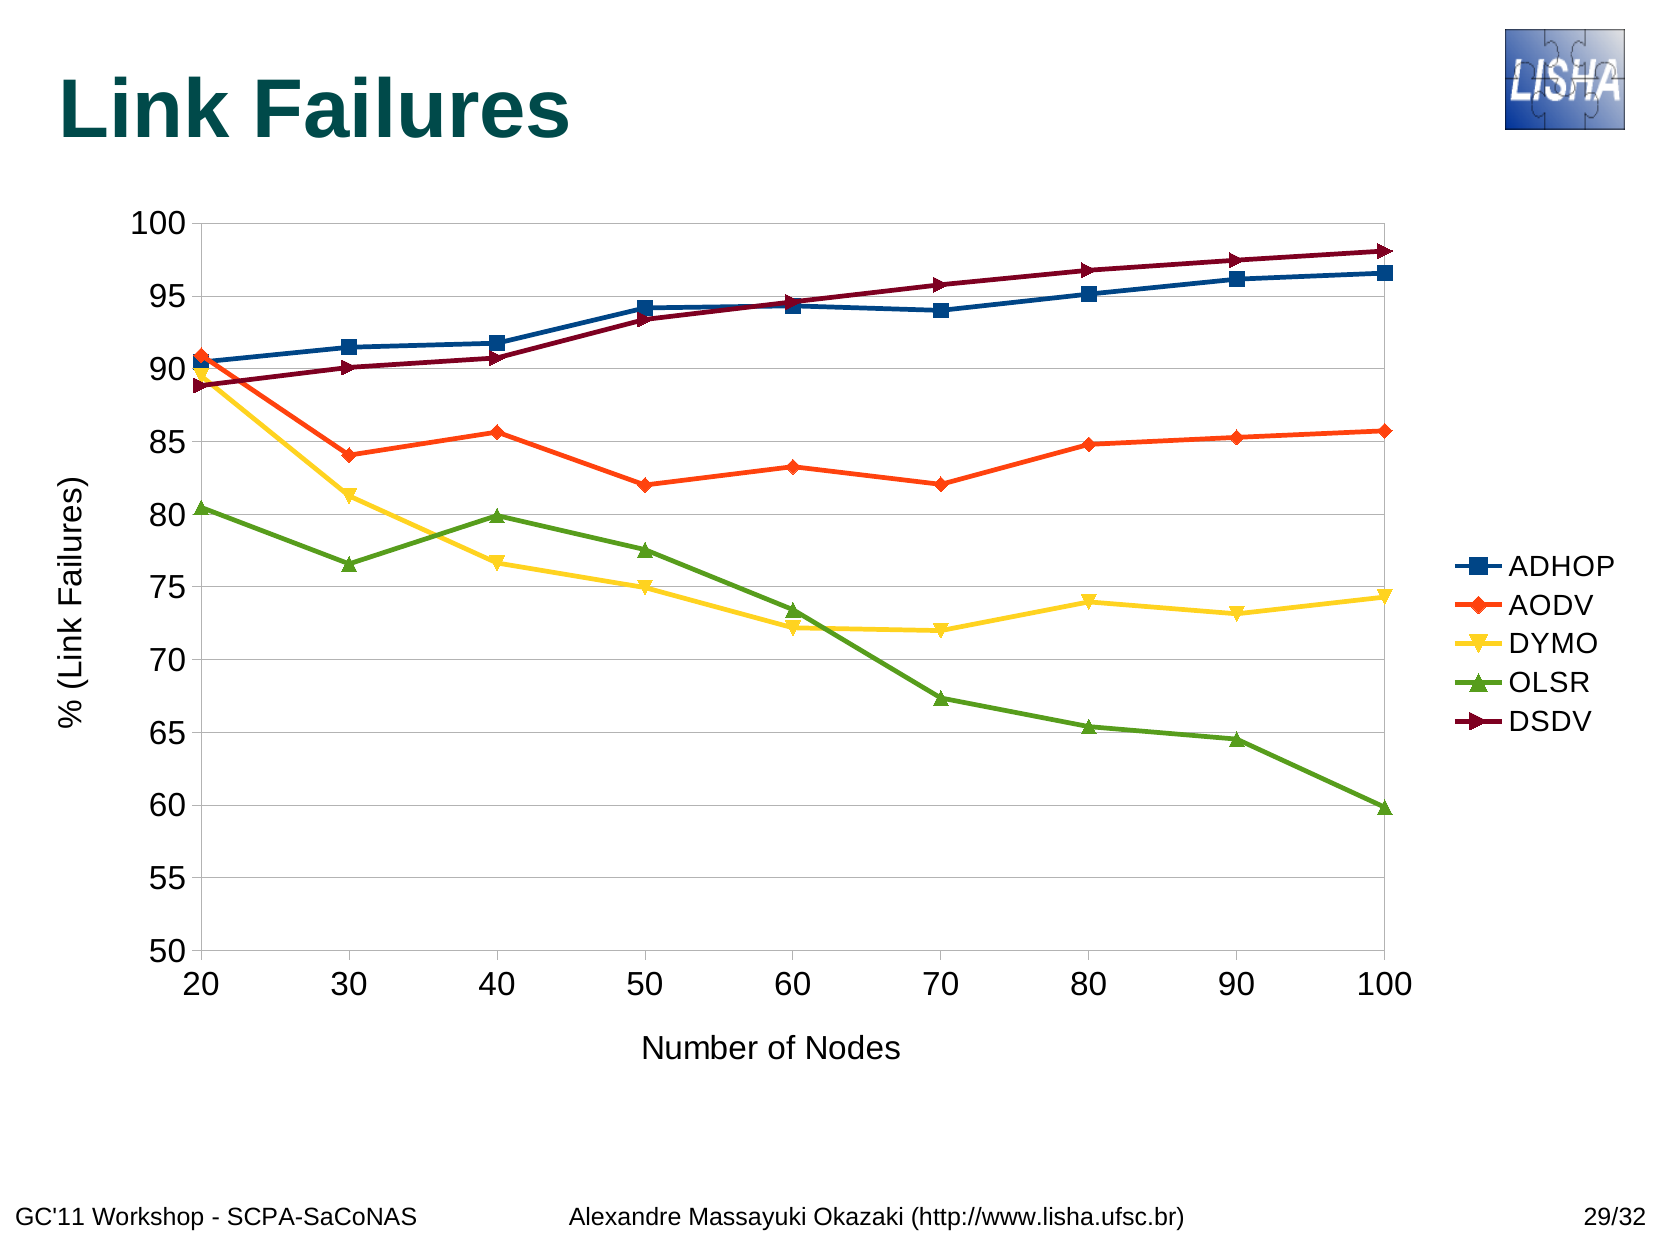

# Link Failures
### Chart
| Category | ADHOP | AODV | DYMO | OLSR | DSDV |
|---|---|---|---|---|---|
| 20 | 90.4648390941597 | 90.9331337325349 | 89.5066562255286 | 80.4715209680785 | 88.8522427440633 |
| 30 | 91.4842059714409 | 84.0650185330023 | 81.2630274350741 | 76.5881433515686 | 90.0988454190548 |
| 40 | 91.7638947815019 | 85.6517271748703 | 76.6483040570973 | 79.9110906721852 | 90.7502863688431 |
| 50 | 94.1855343141573 | 82.0077189352644 | 74.9549366574424 | 77.5660922615862 | 93.396630115004 |
| 60 | 94.3301660227629 | 83.271394389859 | 72.1882941224691 | 73.4359384369378 | 94.6070407080283 |
| 70 | 94.0161267506012 | 82.0534019229592 | 72.0011240296463 | 67.3606082548878 | 95.7846387998043 |
| 80 | 95.1376714447767 | 84.80316903339 | 73.971380362126 | 65.3925261105324 | 96.7764761380612 |
| 90 | 96.1650890868597 | 85.2868177789034 | 73.153011852093 | 64.5324287137638 | 97.4718965600425 |
| 100 | 96.5832357013526 | 85.7384175585324 | 74.3070418813582 | 59.8511970239405 | 98.1028374952245 |